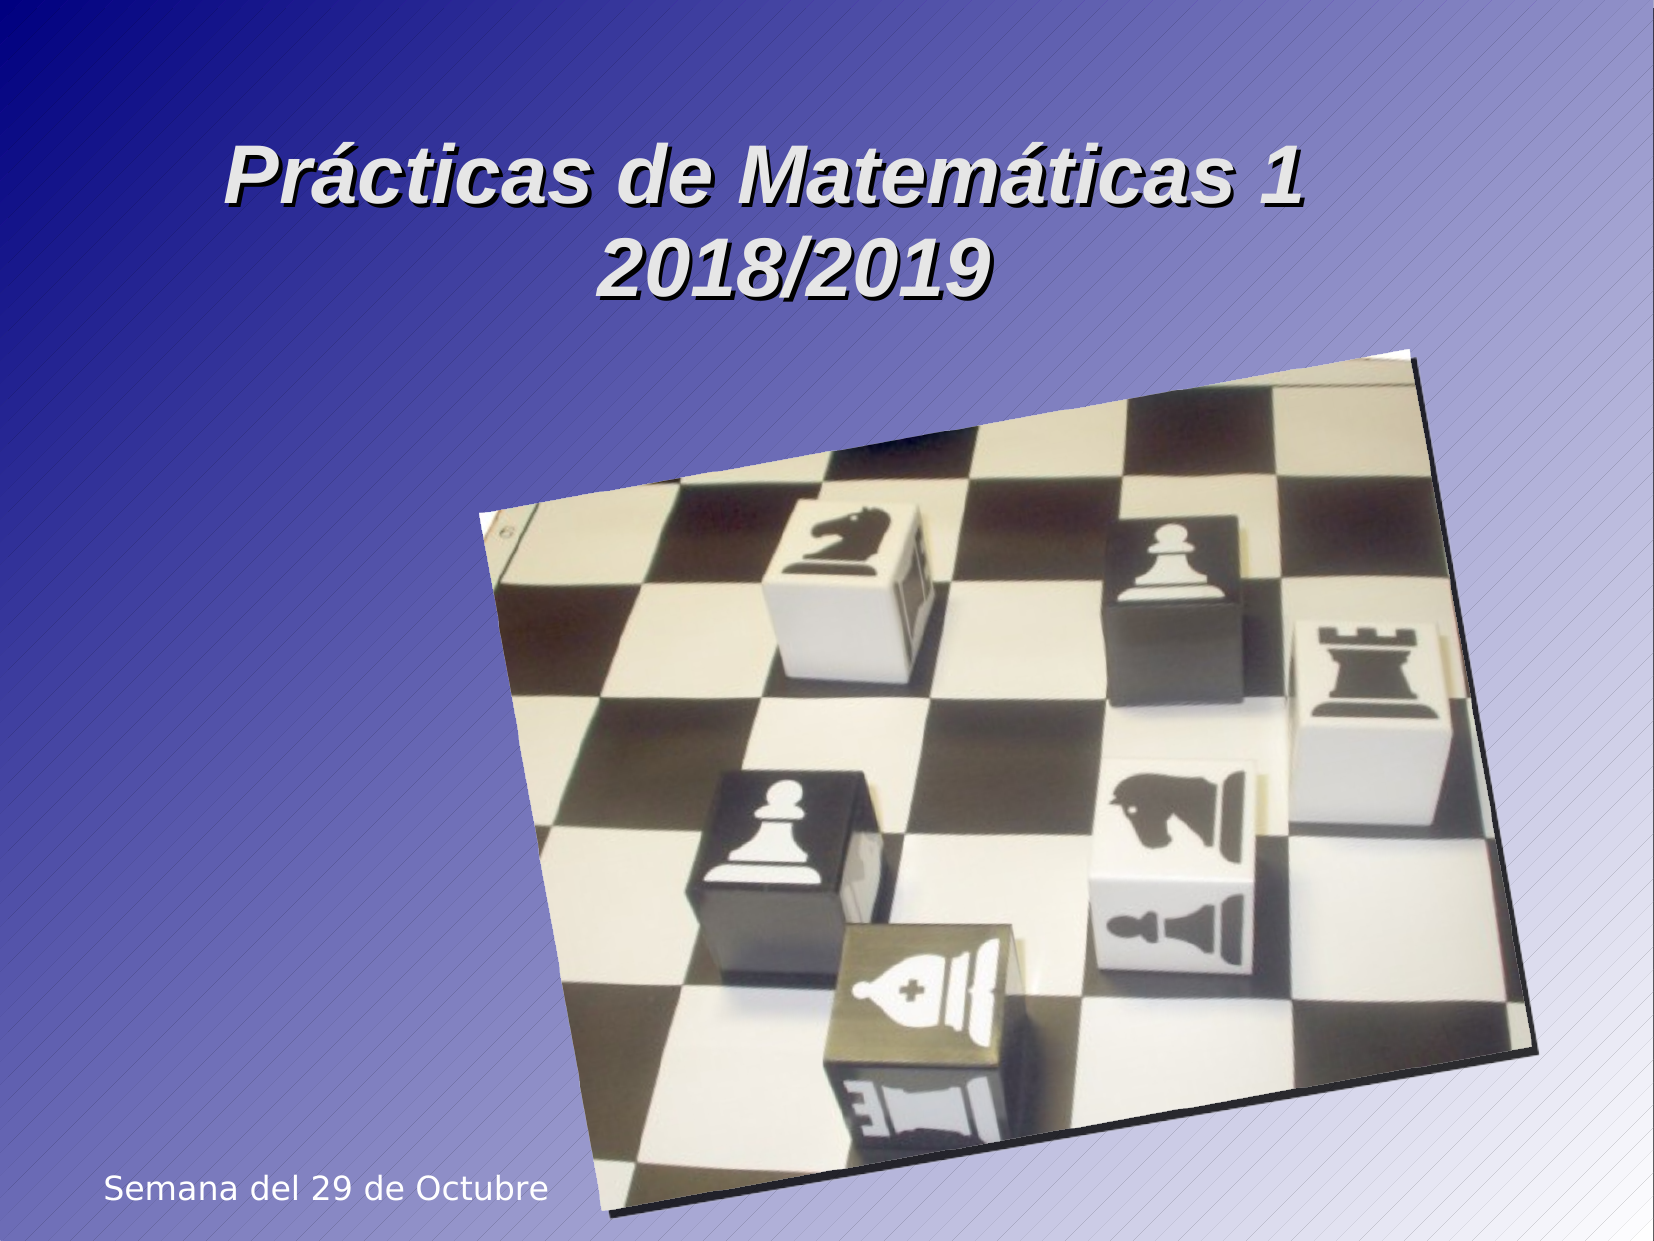

# Prácticas de Matemáticas 1 2018/2019
Semana del 29 de Octubre